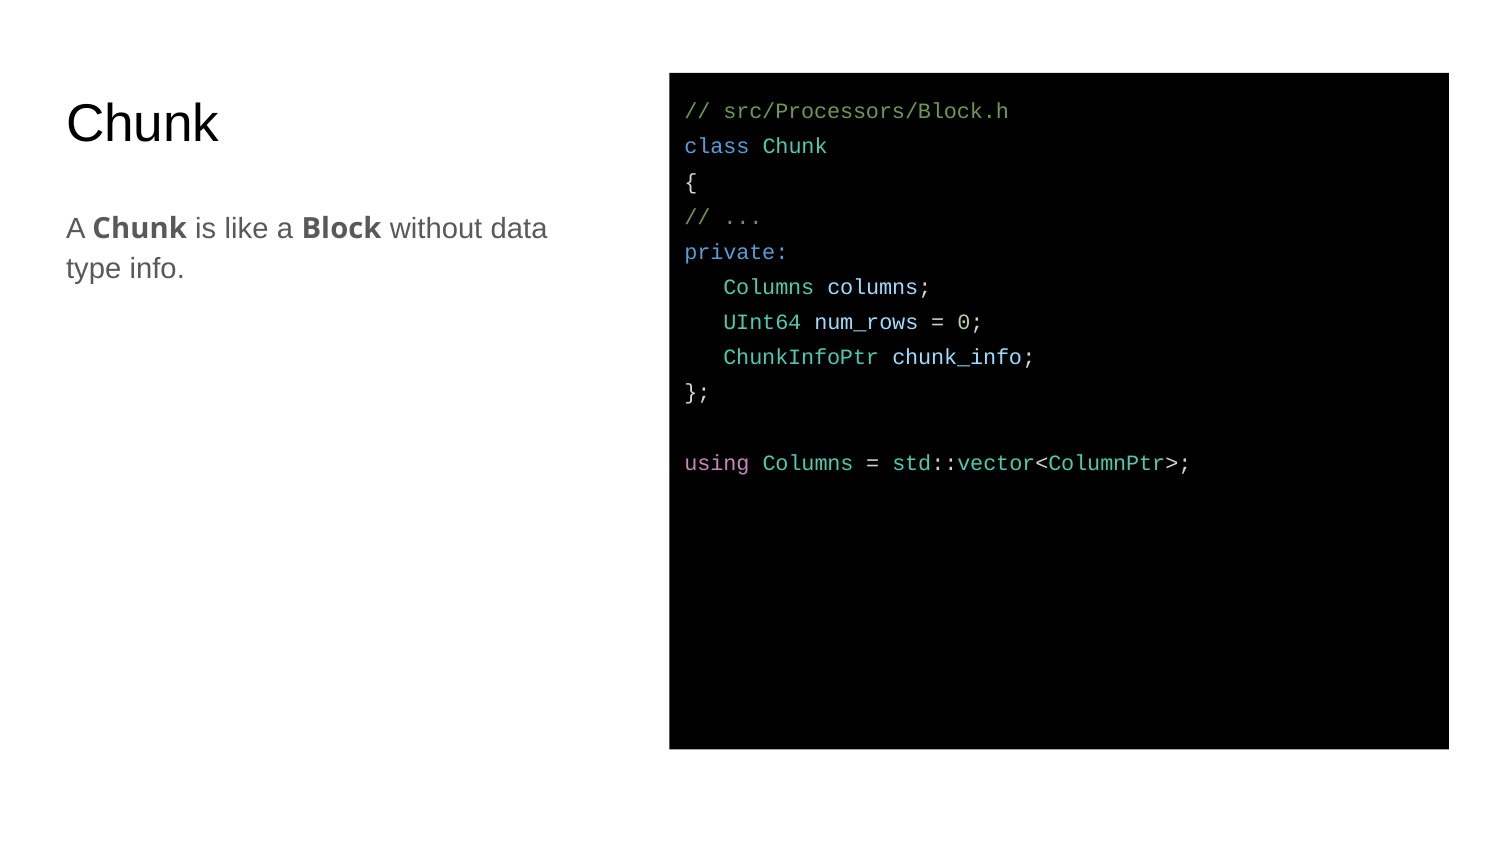

# Chunk
// src/Processors/Block.h
class Chunk
{
// ...
private:
 Columns columns;
 UInt64 num_rows = 0;
 ChunkInfoPtr chunk_info;
};
using Columns = std::vector<ColumnPtr>;
A Chunk is like a Block without data type info.